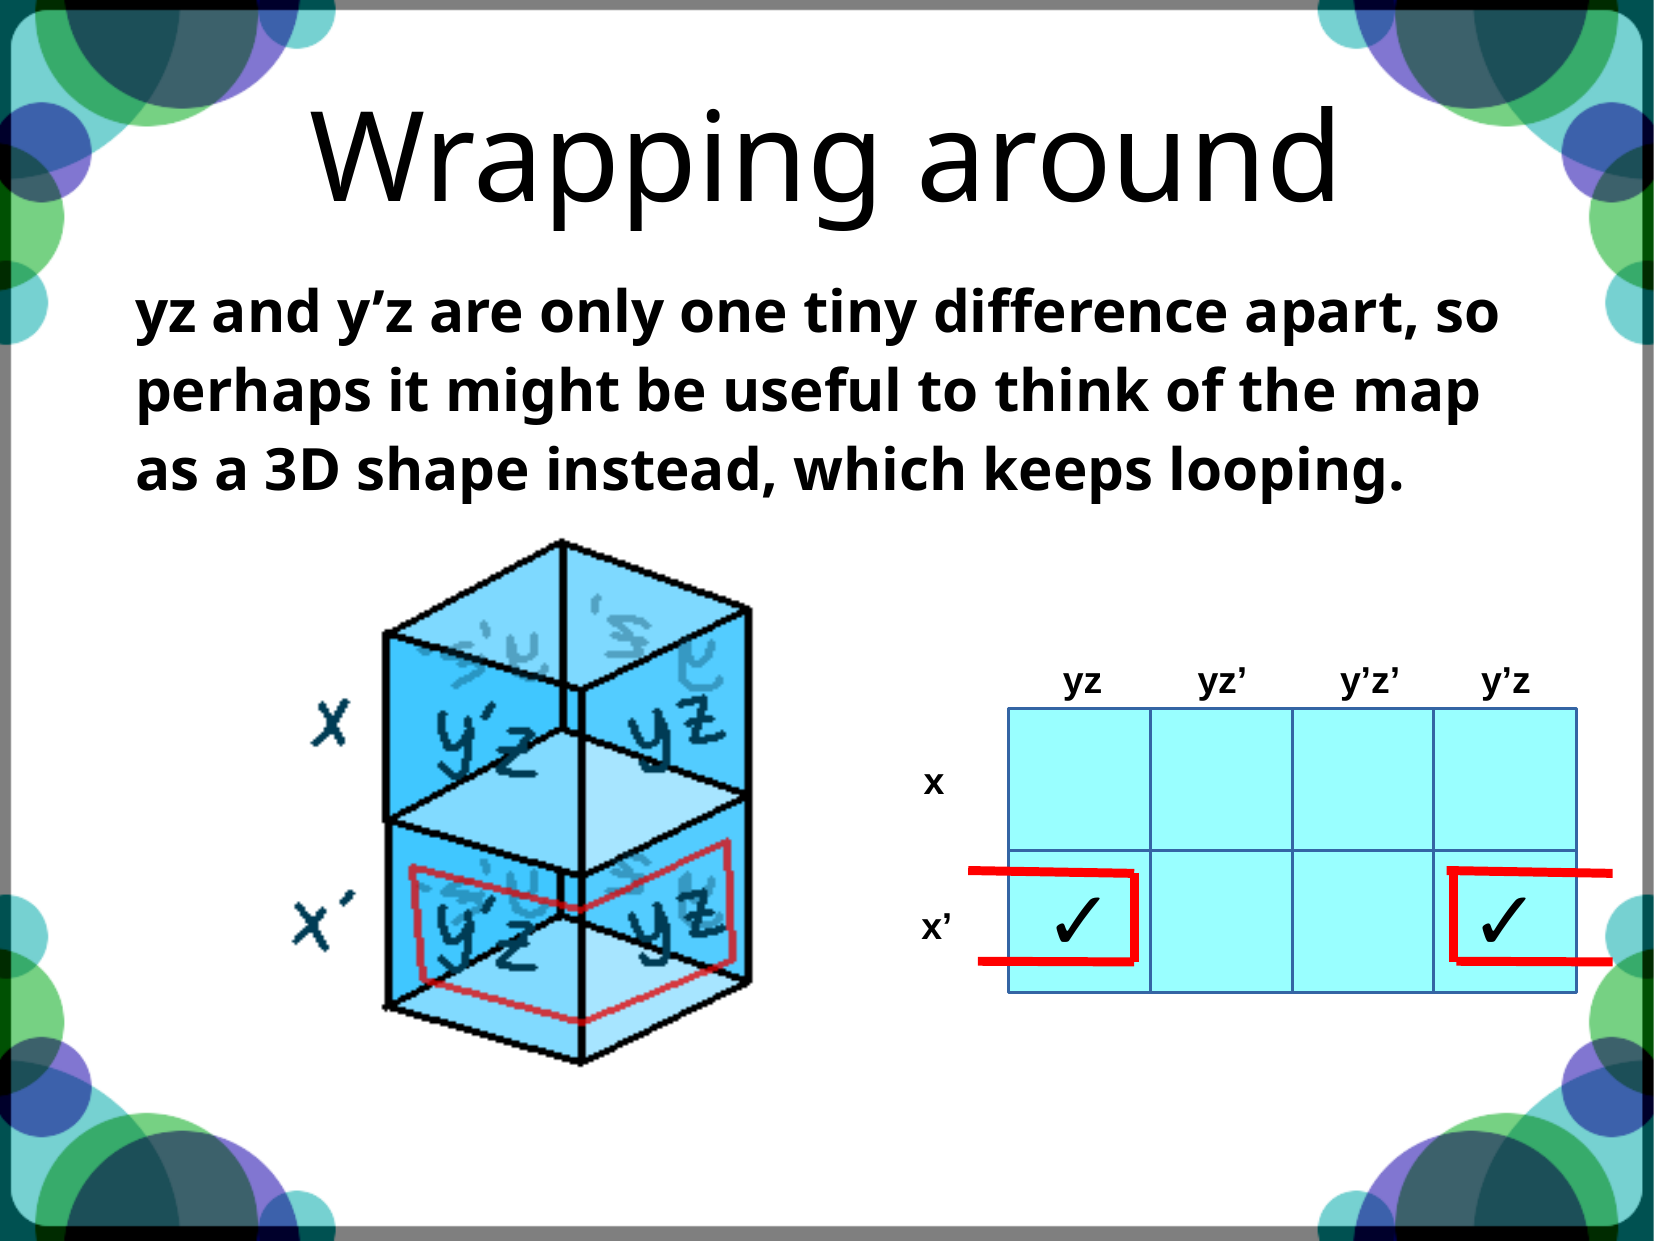

# Wrapping around
yz and y’z are only one tiny difference apart, so perhaps it might be useful to think of the map as a 3D shape instead, which keeps looping.
yz
yz’
y’z’
y’z
x
✓
✓
x’